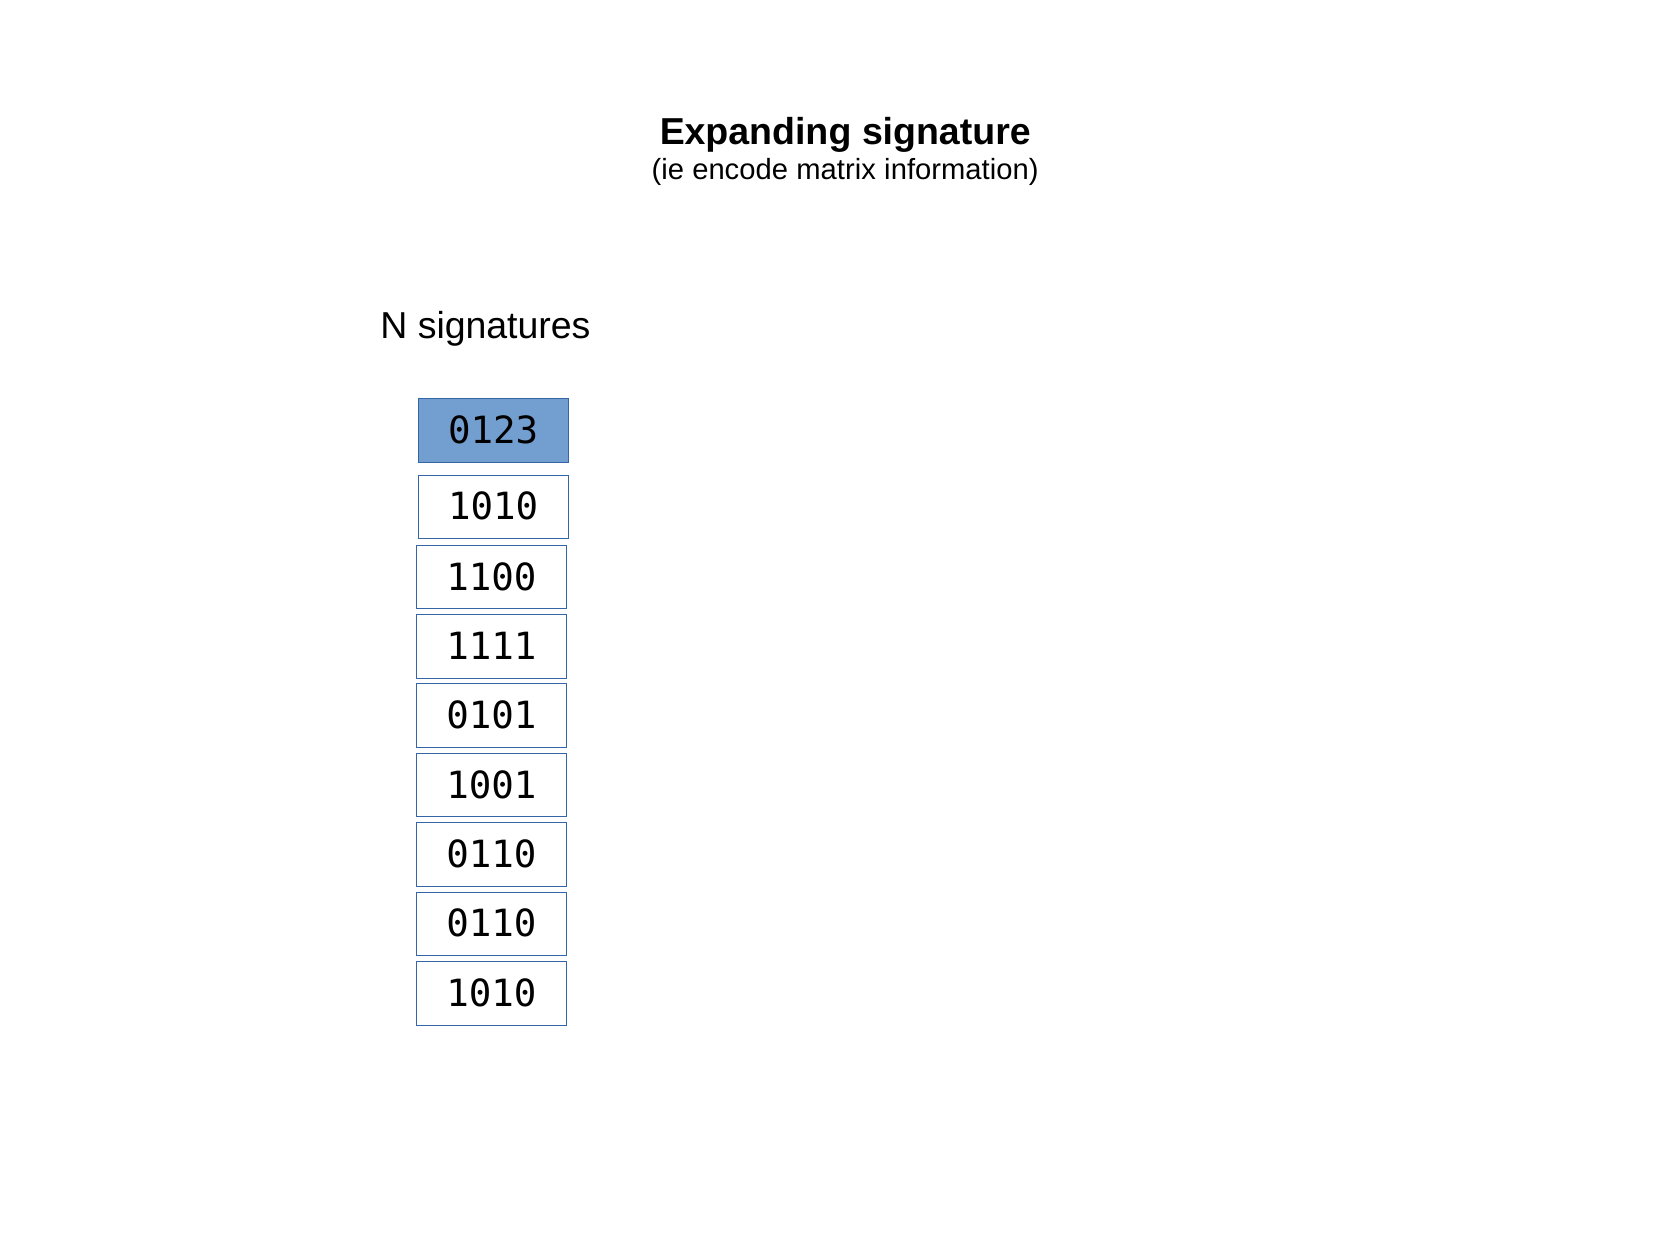

Expanding signature
(ie encode matrix information)
N signatures
0123
1010
1100
1111
0101
1001
0110
0110
1010